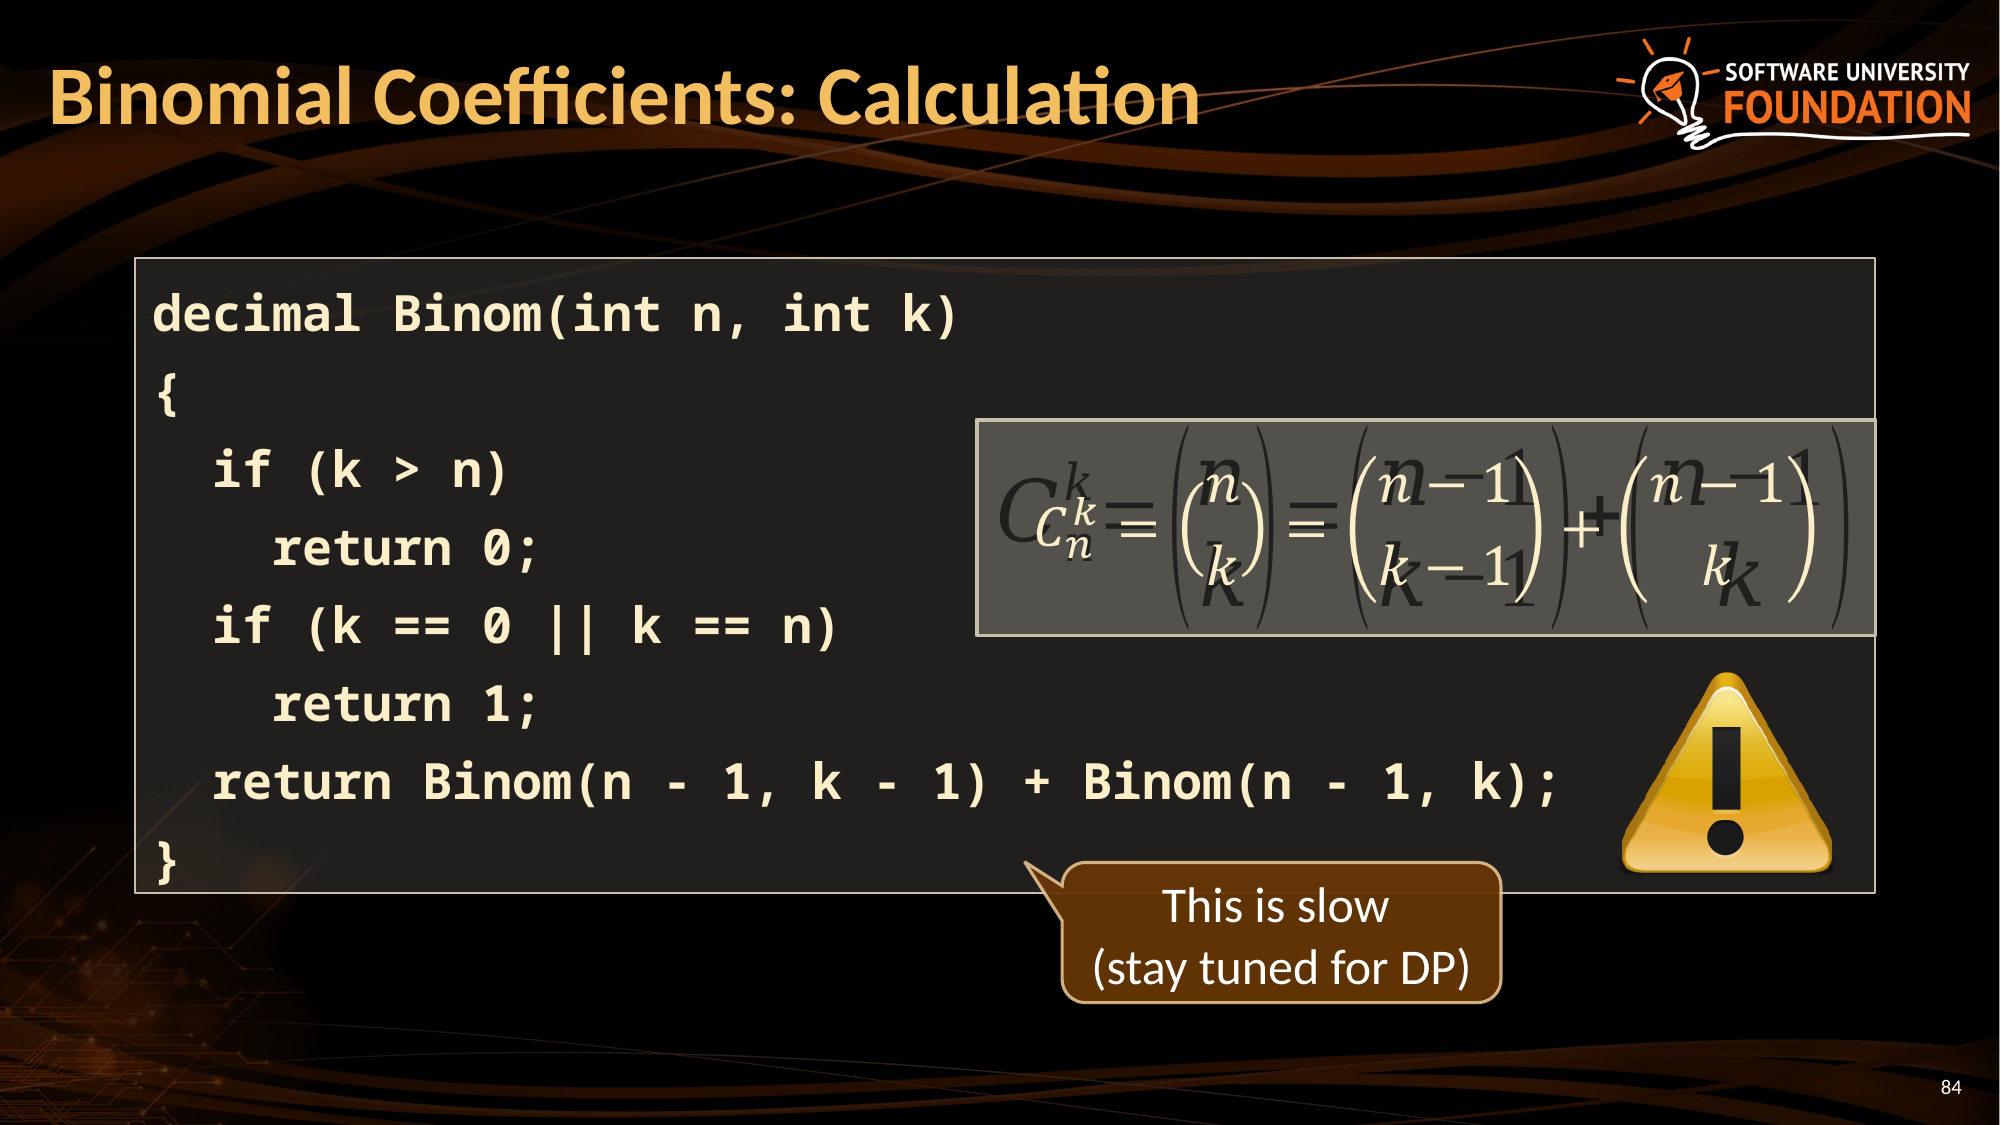

# Binomial Coefficients: Calculation
decimal Binom(int n, int k)
{
 if (k > n)
 return 0;
 if (k == 0 || k == n)
 return 1;
 return Binom(n - 1, k - 1) + Binom(n - 1, k);
}
This is slow
(stay tuned for DP)